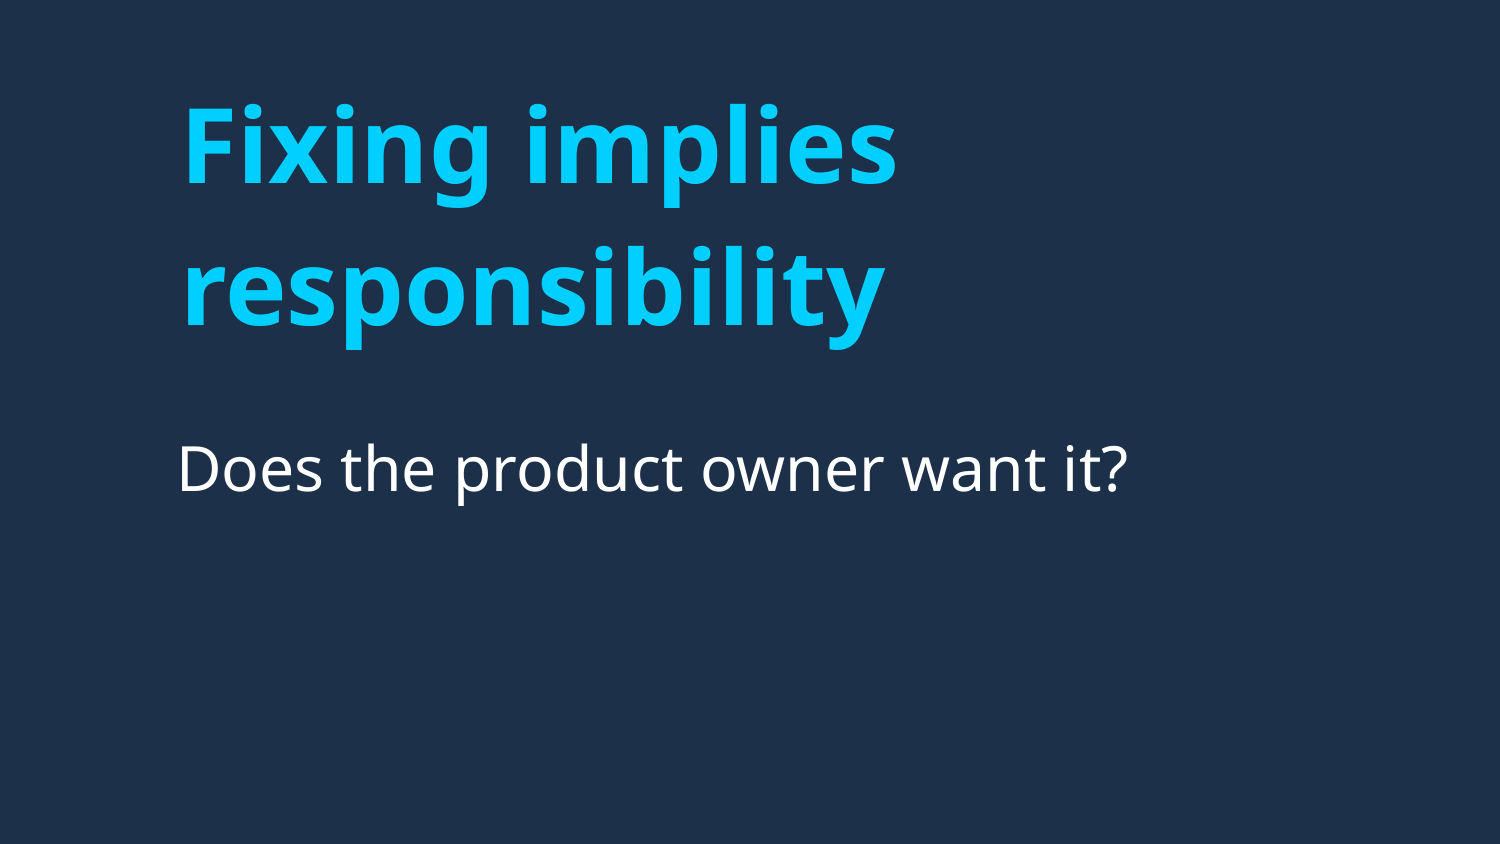

Fixing implies responsibility
# Does the product owner want it?